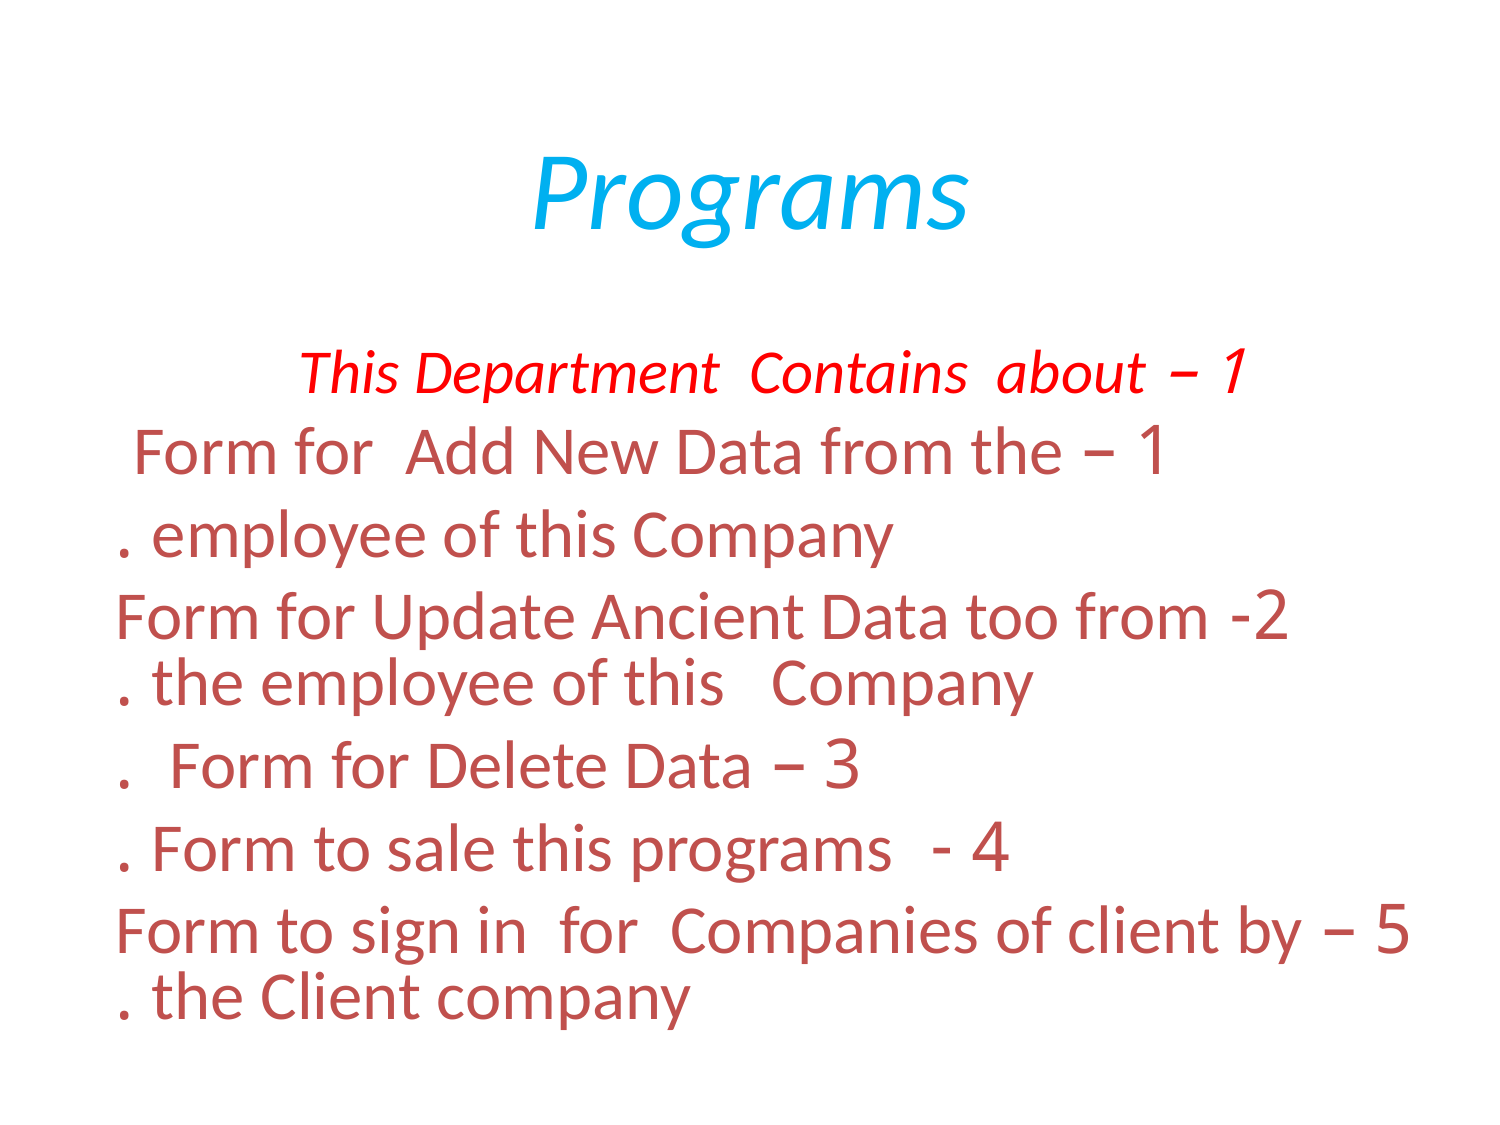

# Programs
1 – This Department Contains about
1 – Form for Add New Data from the
employee of this Company .
 2- Form for Update Ancient Data too from the employee of this Company .
3 – Form for Delete Data .
4 - Form to sale this programs .
5 – Form to sign in for Companies of client by the Client company .